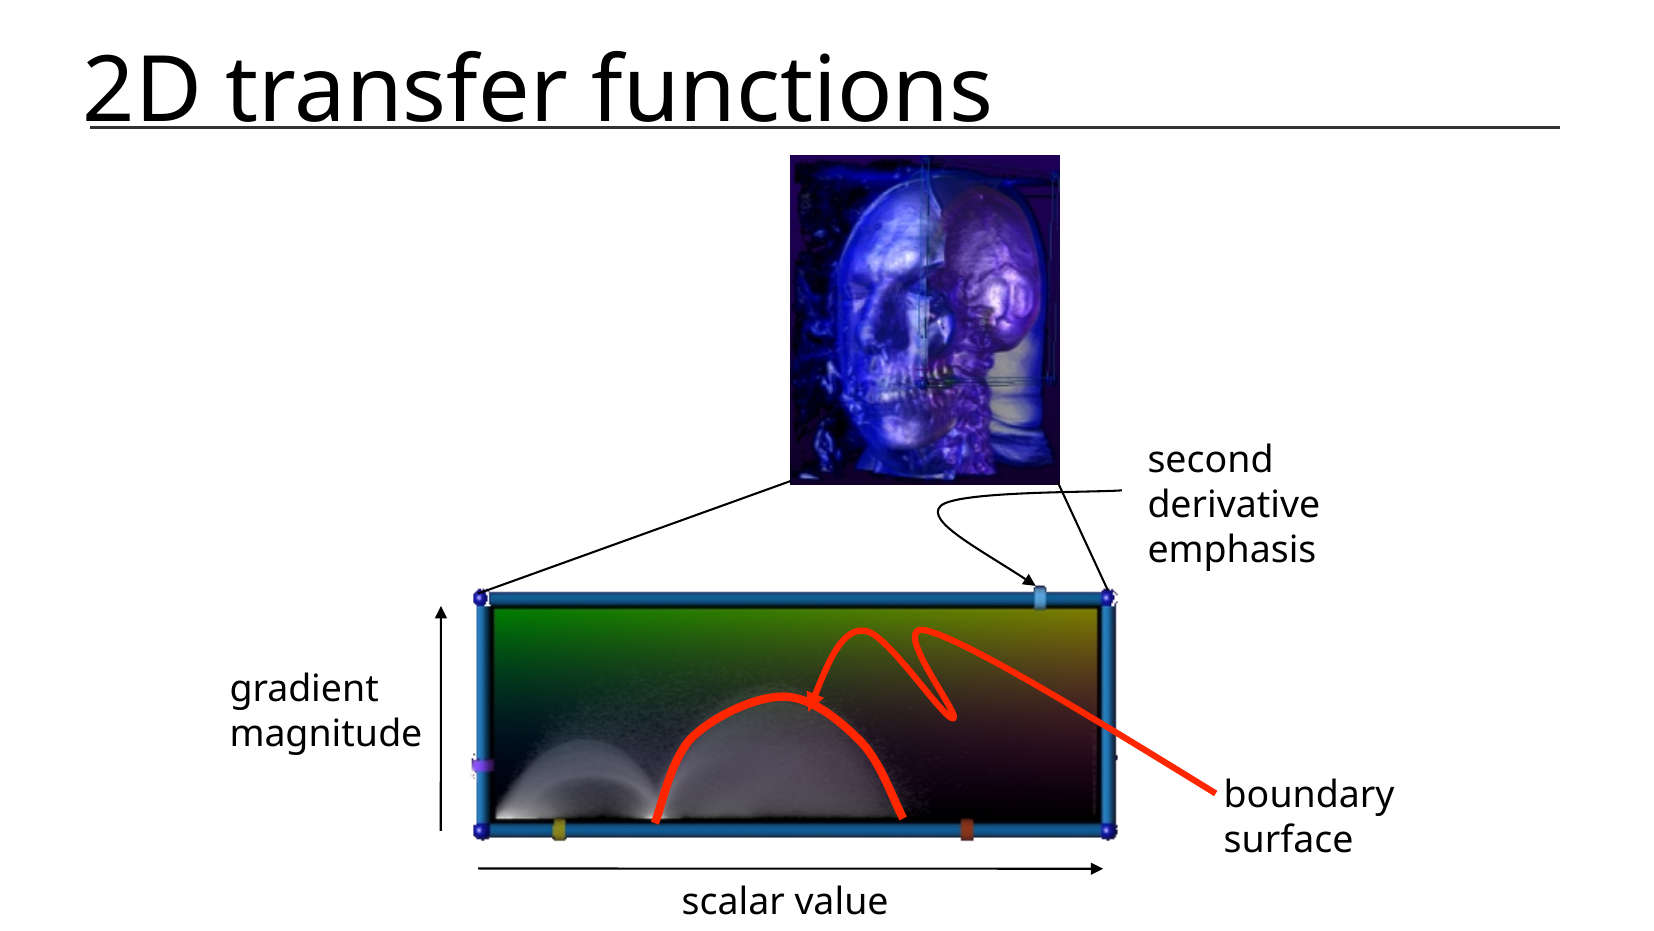

# 2D transfer functions
second derivative
emphasis
gradient
magnitude
boundary
surface
scalar value